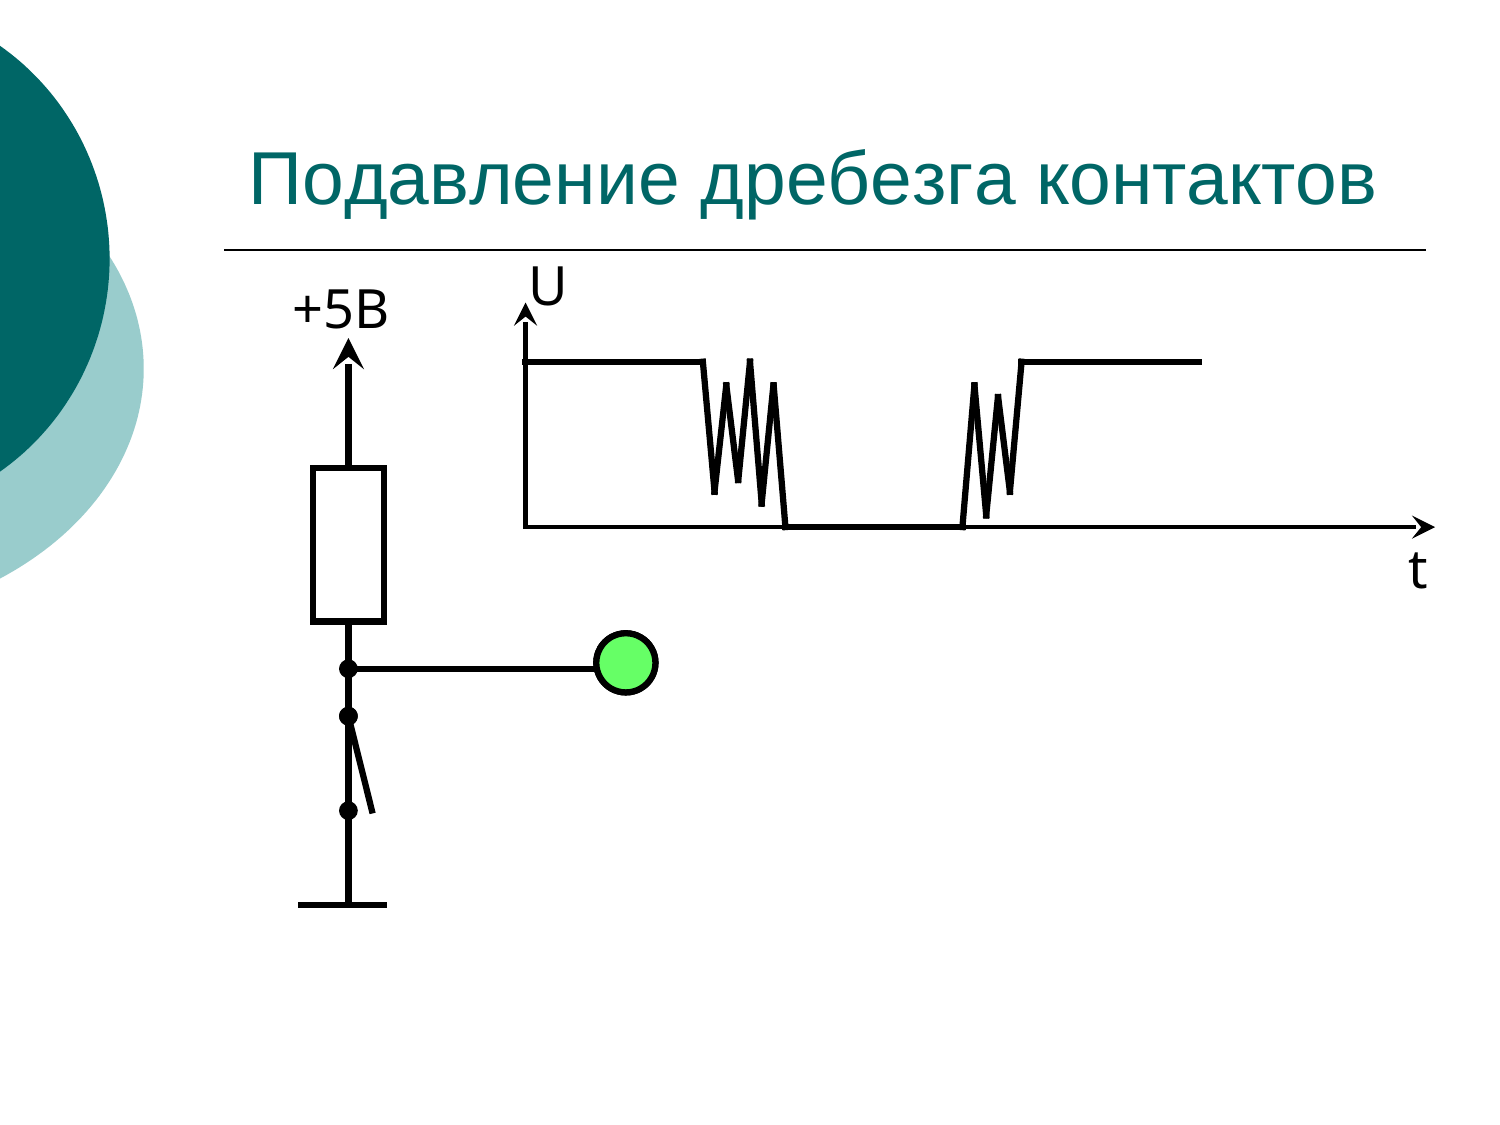

# Подавление дребезга контактов
U
+5В
t